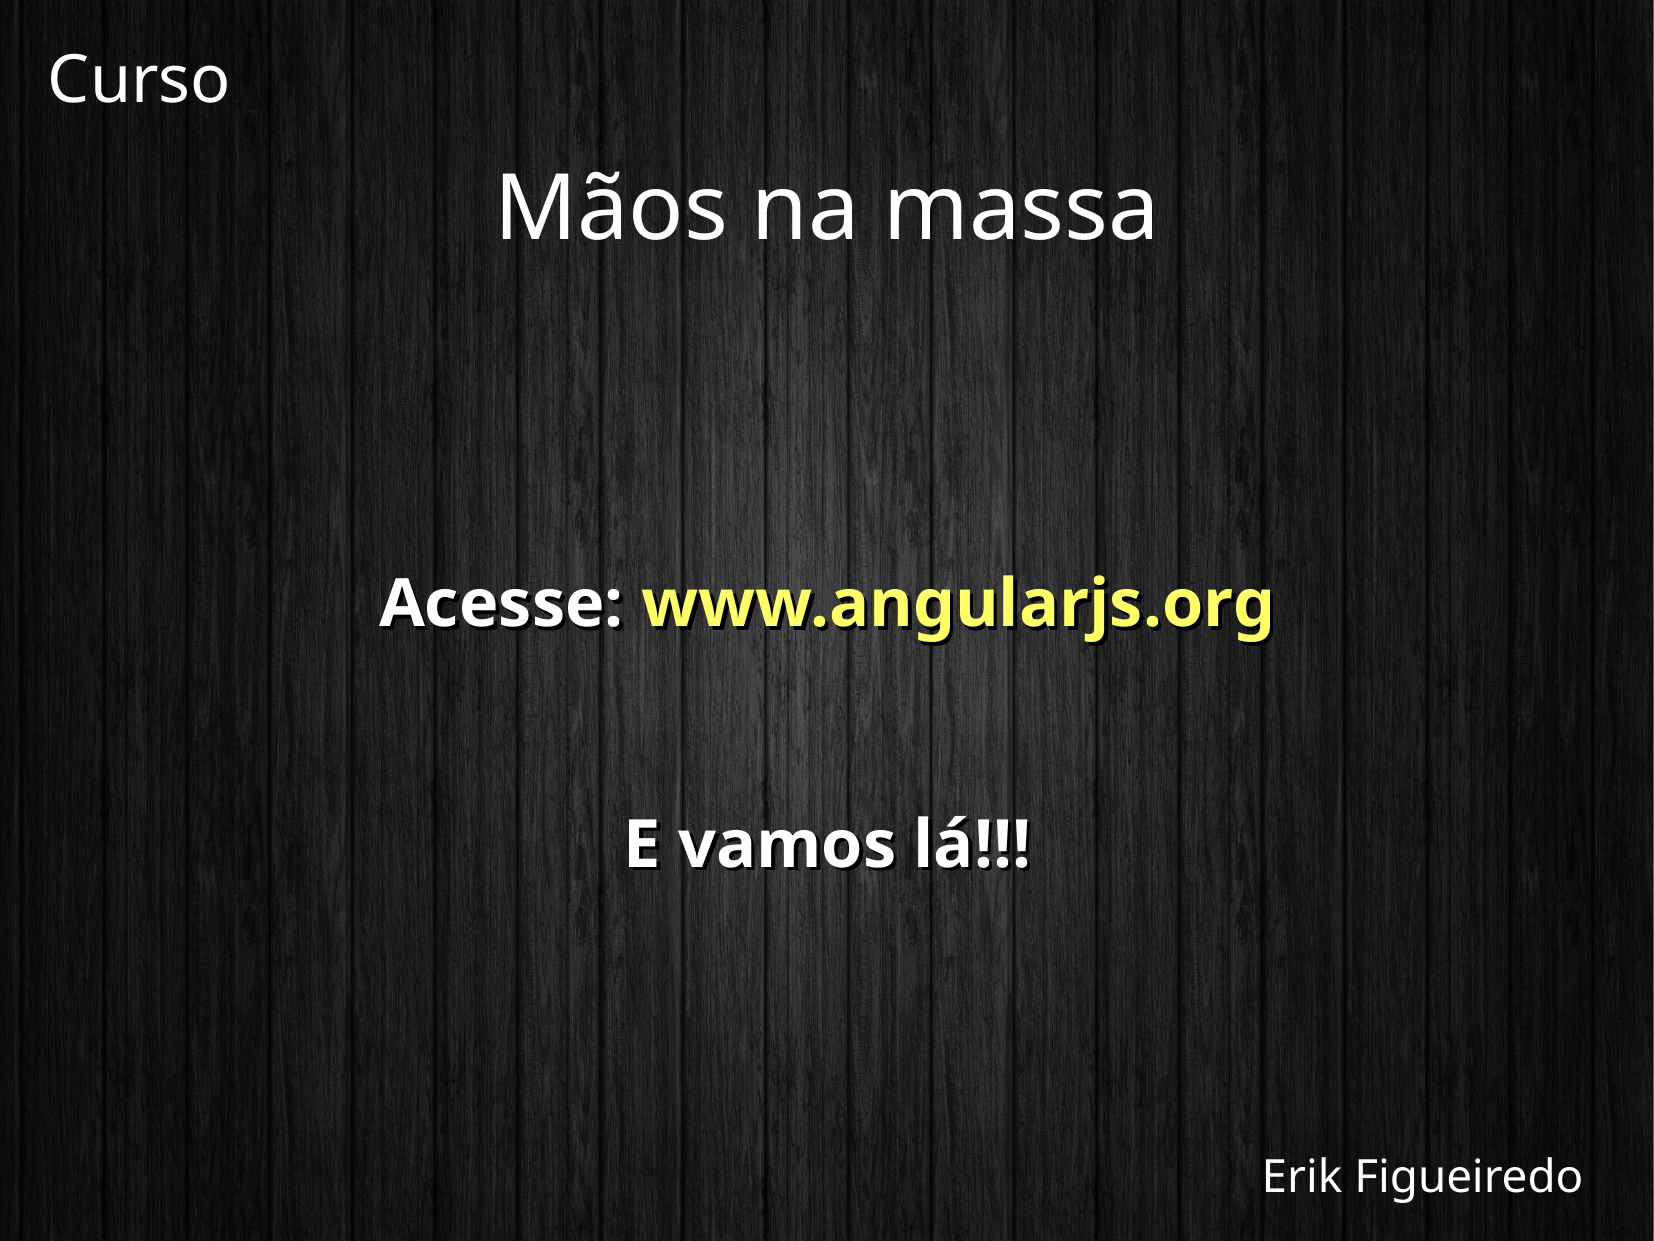

Curso
# Mãos na massa
Acesse: www.angularjs.org
E vamos lá!!!
Erik Figueiredo